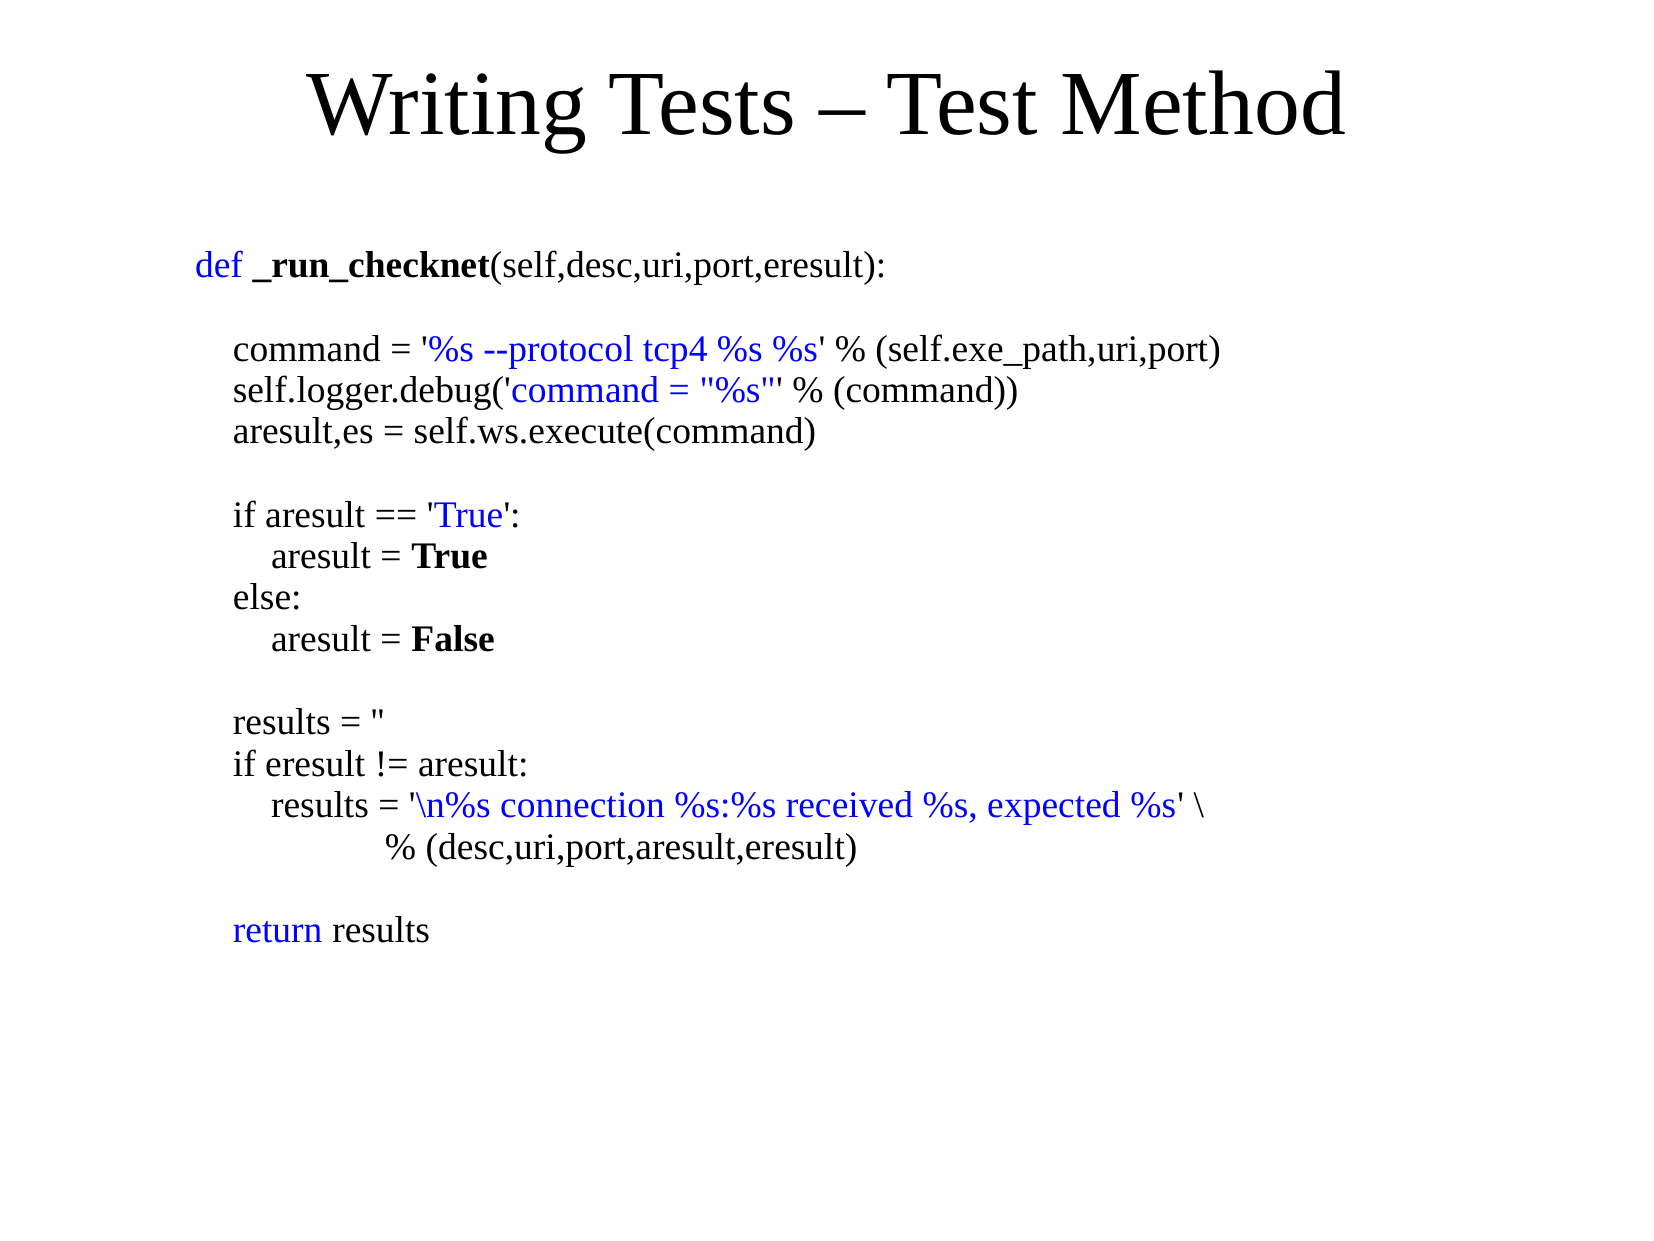

# Writing Tests – Test Method
 def _run_checknet(self,desc,uri,port,eresult):
 command = '%s --protocol tcp4 %s %s' % (self.exe_path,uri,port)
 self.logger.debug('command = "%s"' % (command))
 aresult,es = self.ws.execute(command)
 if aresult == 'True':
 aresult = True
 else:
 aresult = False
 results = ''
 if eresult != aresult:
 results = '\n%s connection %s:%s received %s, expected %s' \
 % (desc,uri,port,aresult,eresult)
 return results